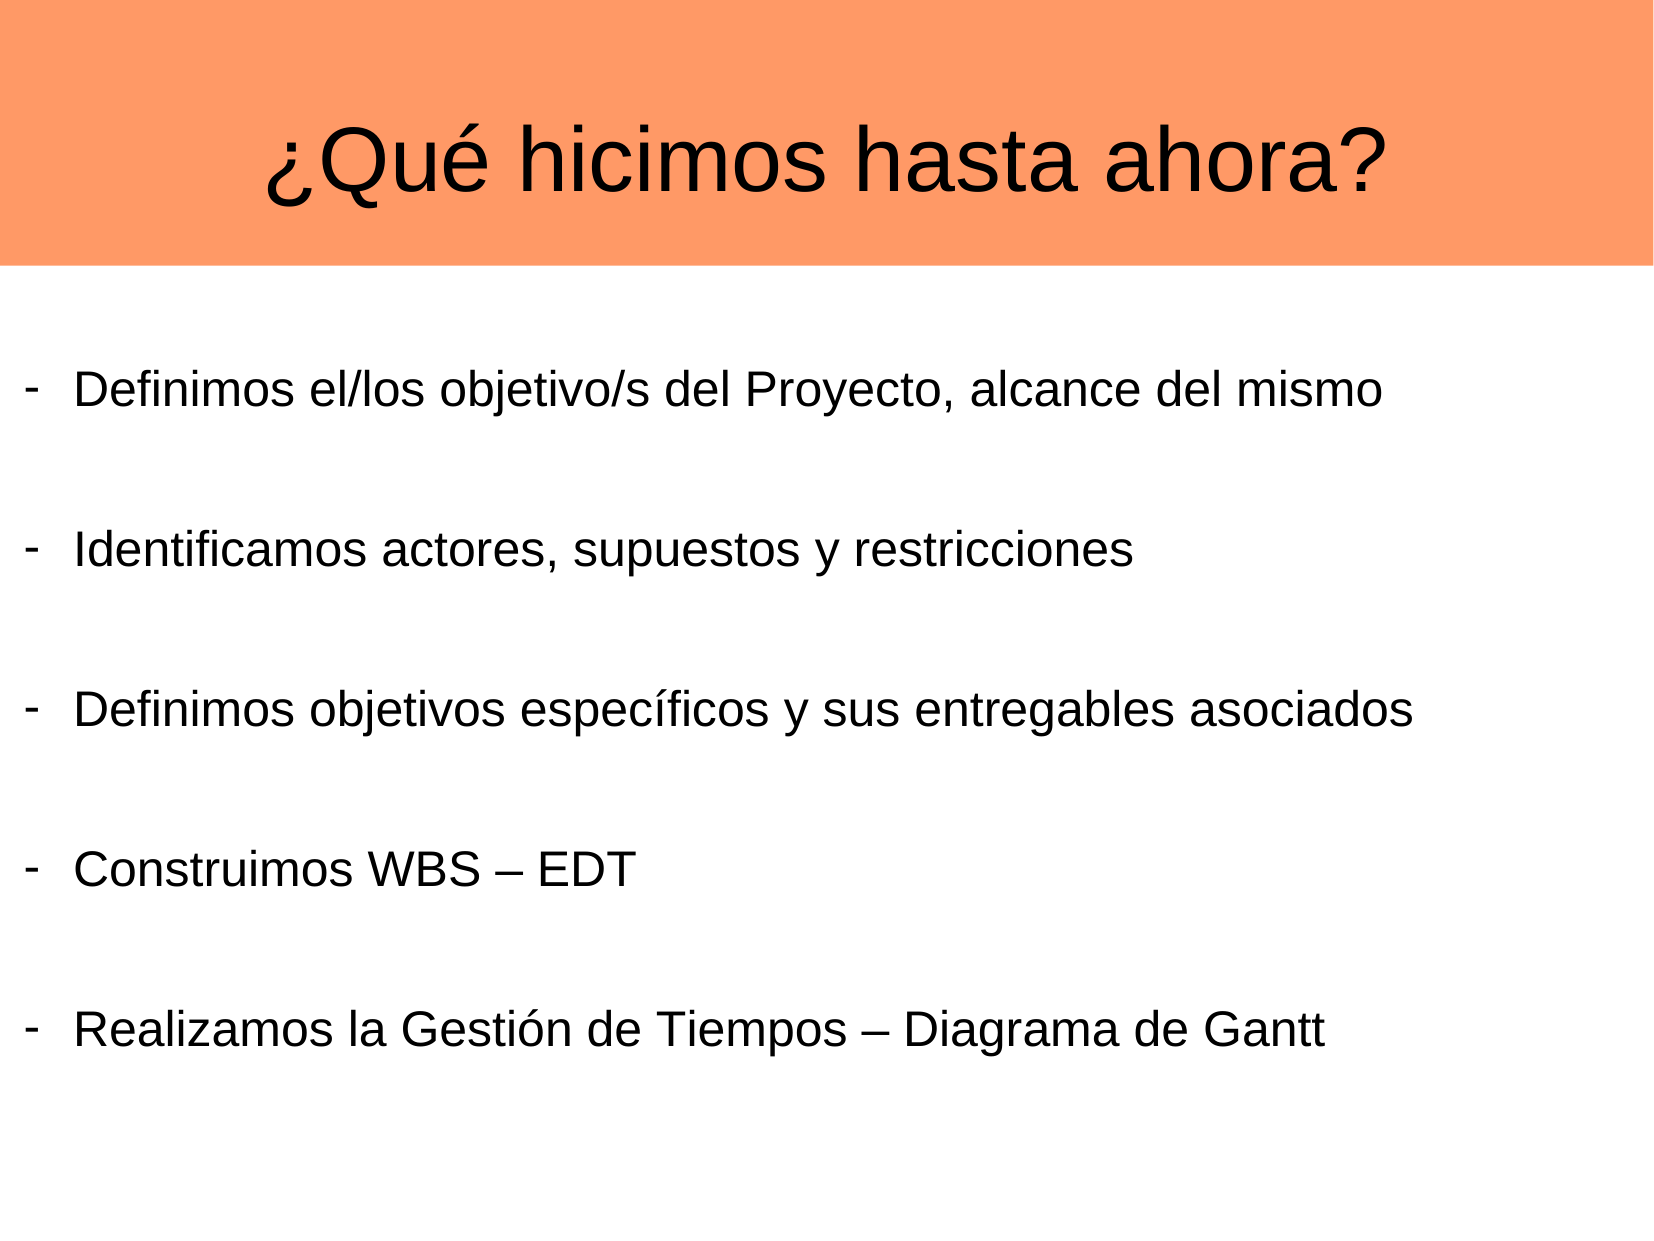

¿Qué hicimos hasta ahora?
Definimos el/los objetivo/s del Proyecto, alcance del mismo
Identificamos actores, supuestos y restricciones
Definimos objetivos específicos y sus entregables asociados
Construimos WBS – EDT
Realizamos la Gestión de Tiempos – Diagrama de Gantt